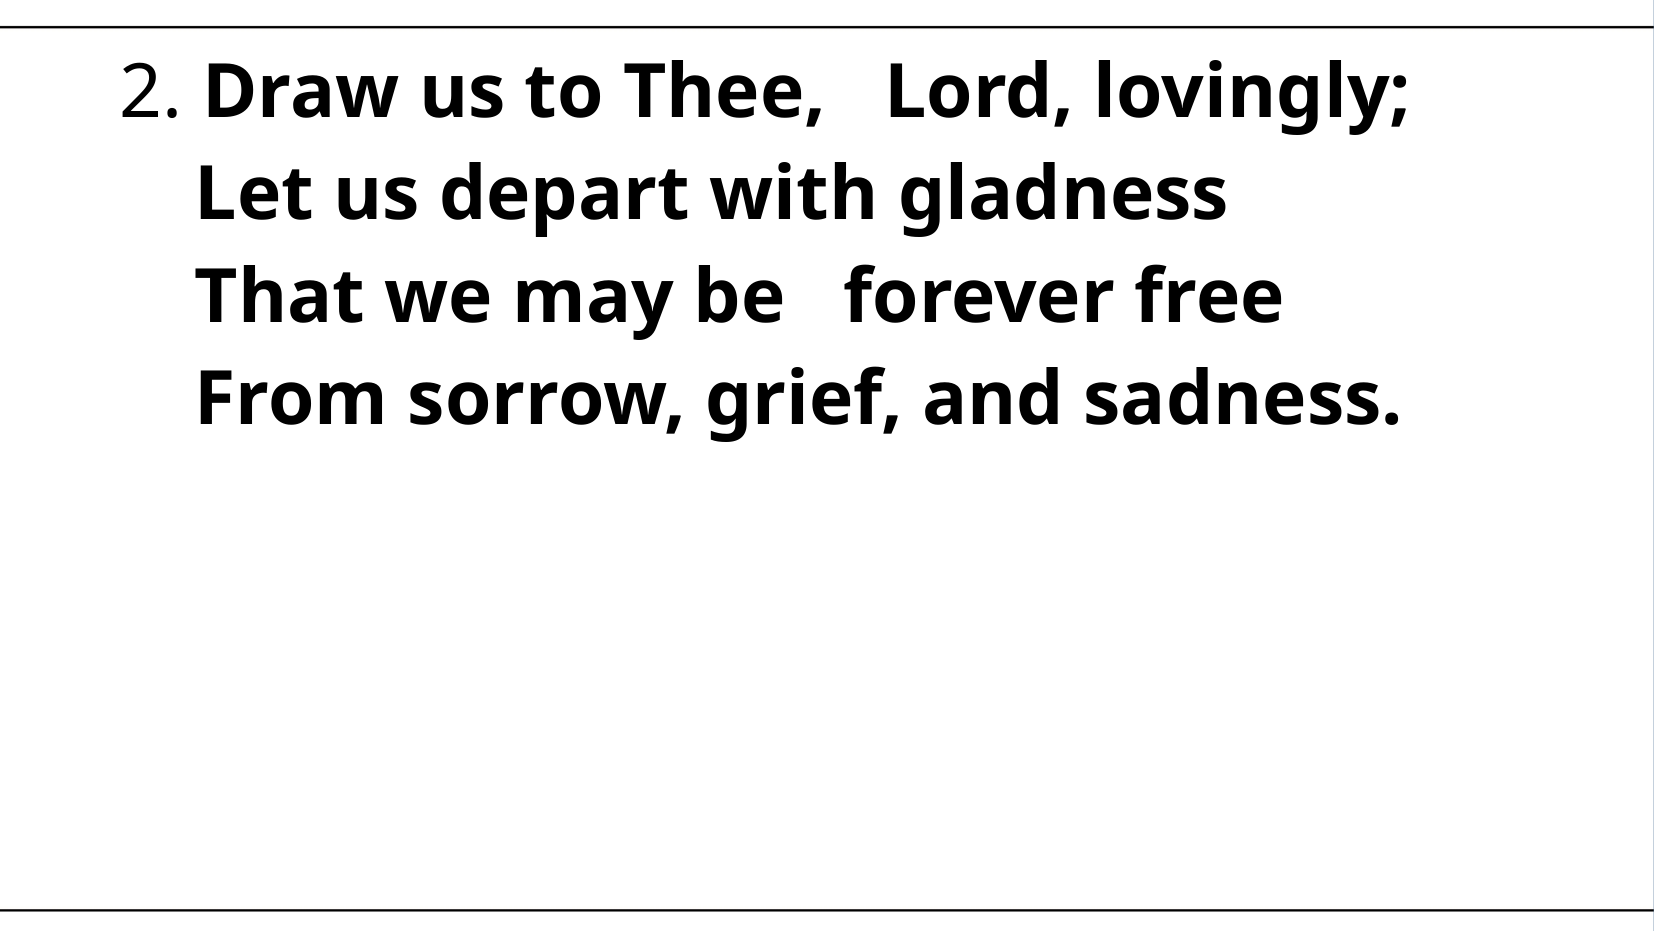

2. Draw us to Thee, Lord, lovingly;
Let us depart with gladness
That we may be forever free
From sorrow, grief, and sadness.